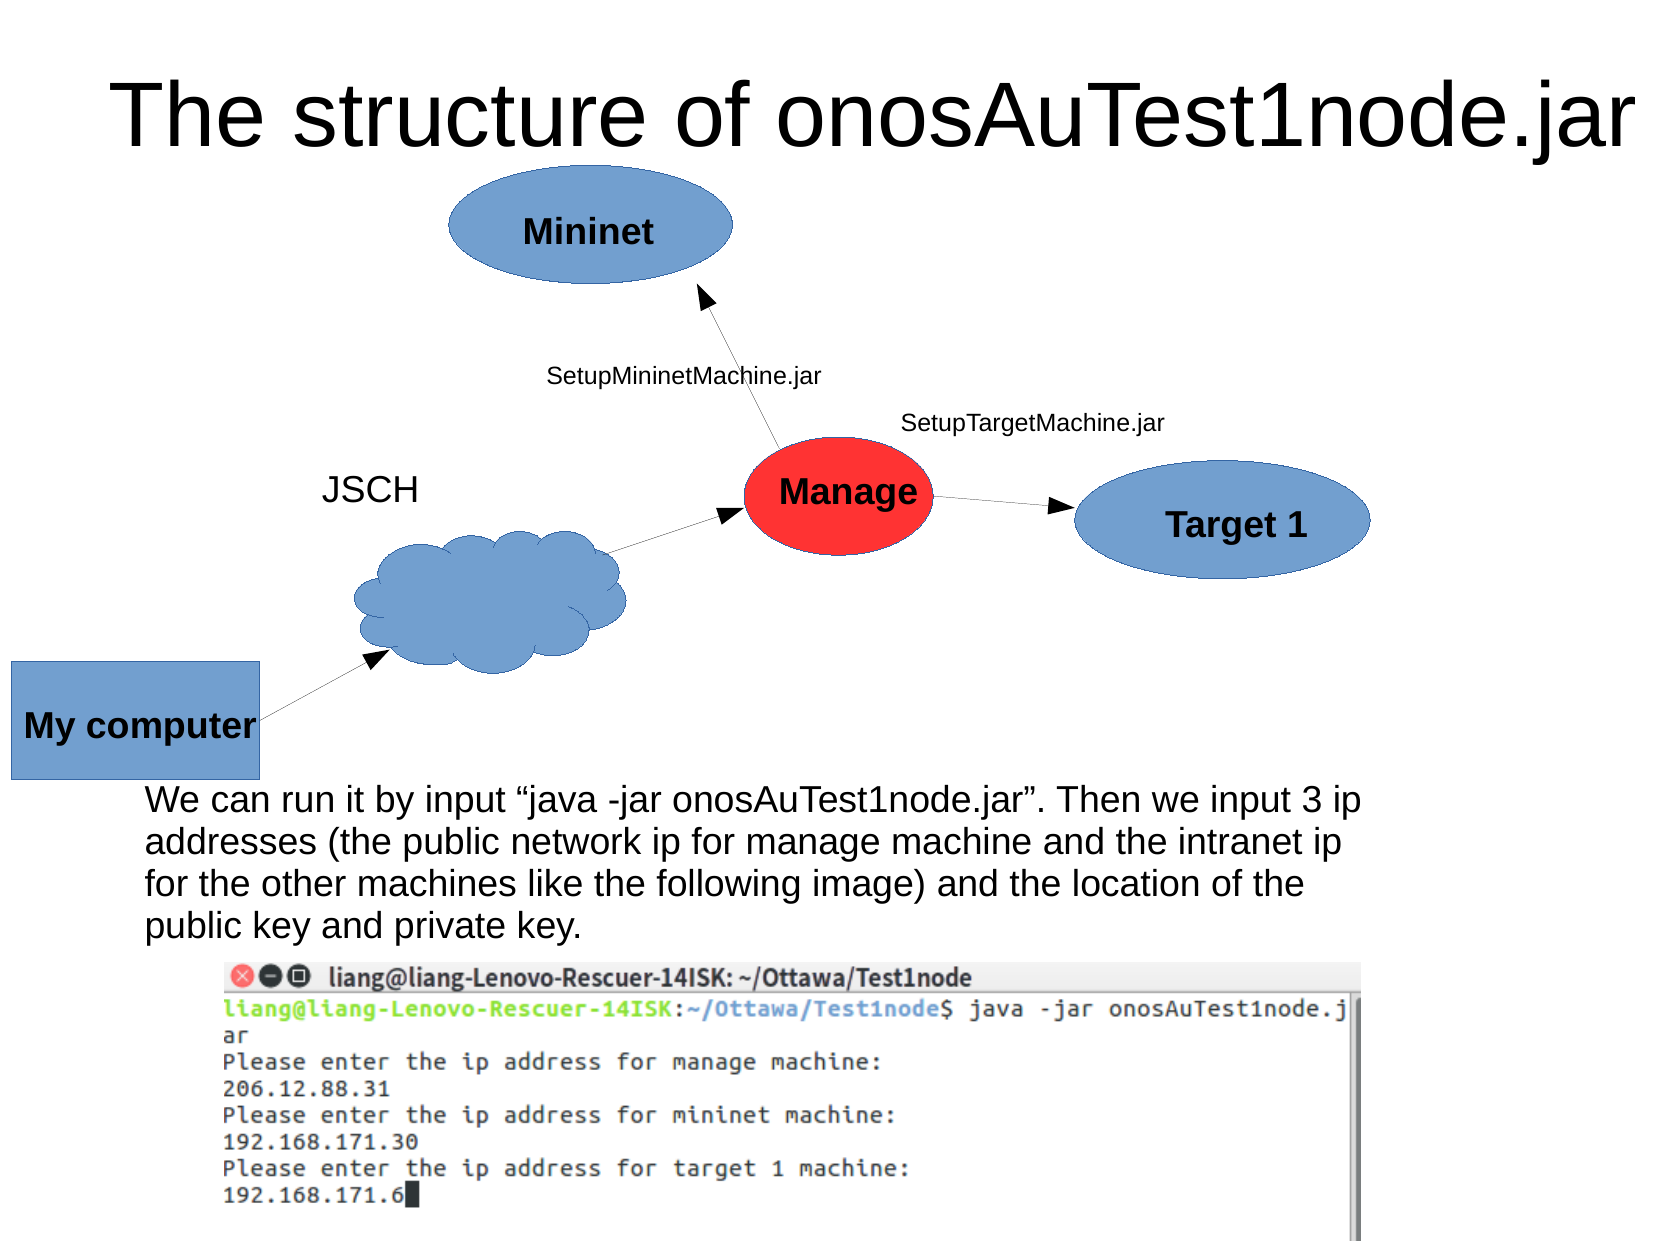

# The structure of onosAuTest1node.jar
Mininet
SetupMininetMachine.jar
SetupTargetMachine.jar
JSCH
Manage
Target 1
My computer
We can run it by input “java -jar onosAuTest1node.jar”. Then we input 3 ip addresses (the public network ip for manage machine and the intranet ip for the other machines like the following image) and the location of the public key and private key.